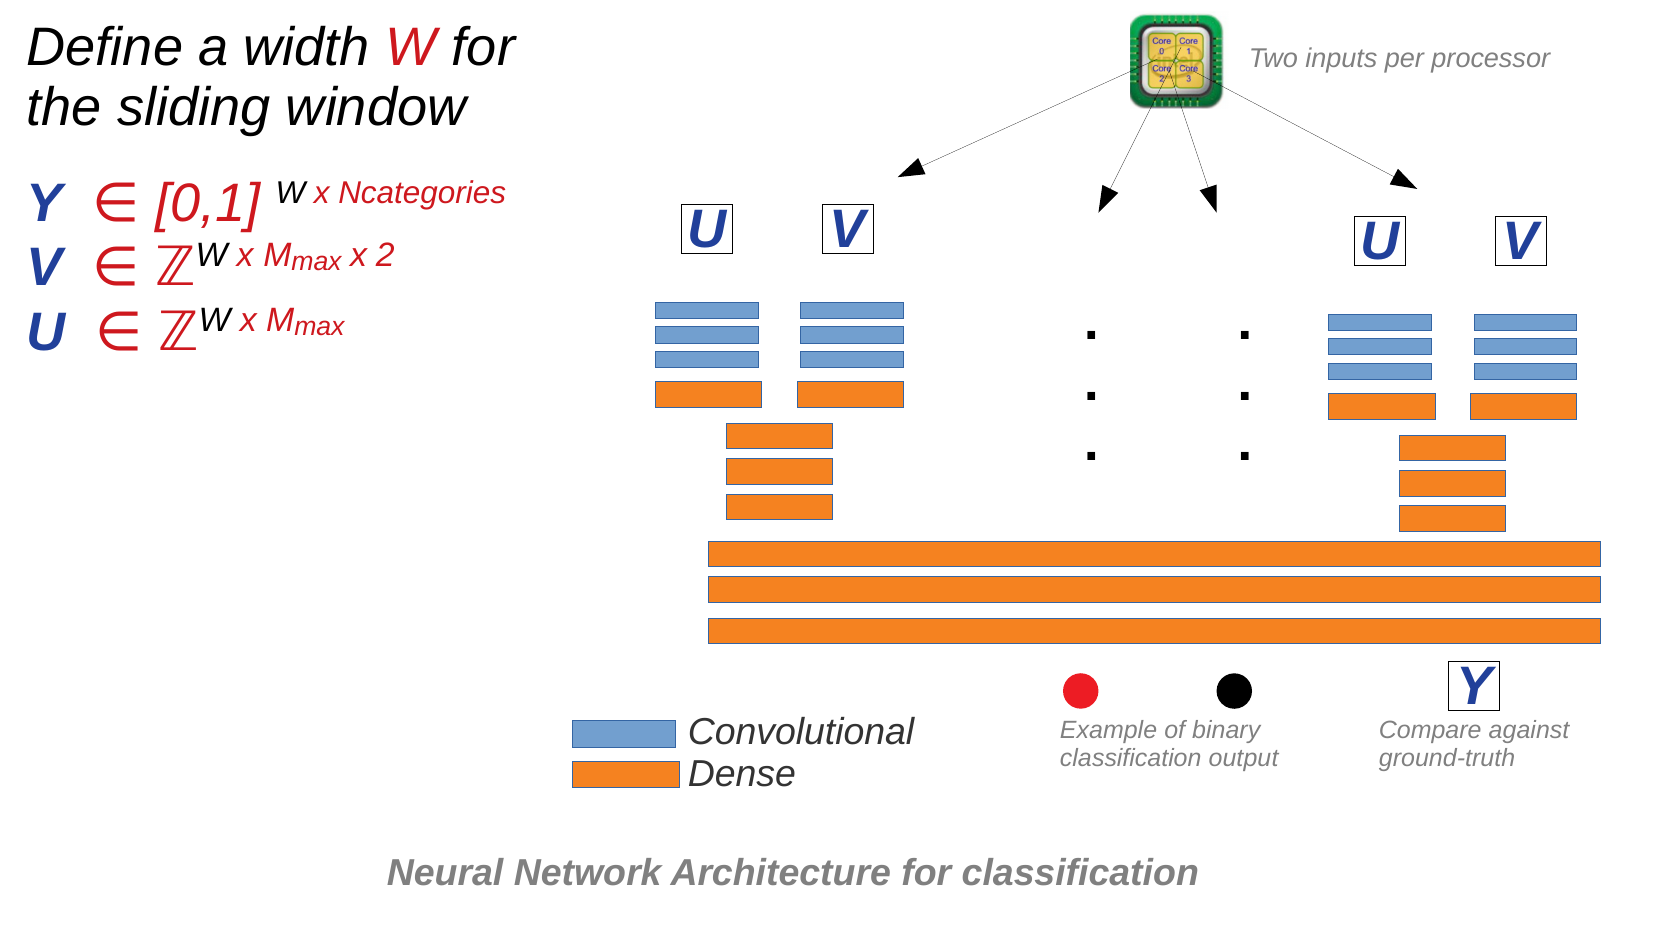

Define a width W for the sliding window
Y ∈ [0,1] W x Ncategories
V ∈ ℤW x Mmax x 2
U ∈ ℤW x Mmax
Two inputs per processor
U
V
U
V
.
.
.
.
.
.
Y
Convolutional
Dense
Example of binary classification output
Compare against ground-truth
Neural Network Architecture for classification